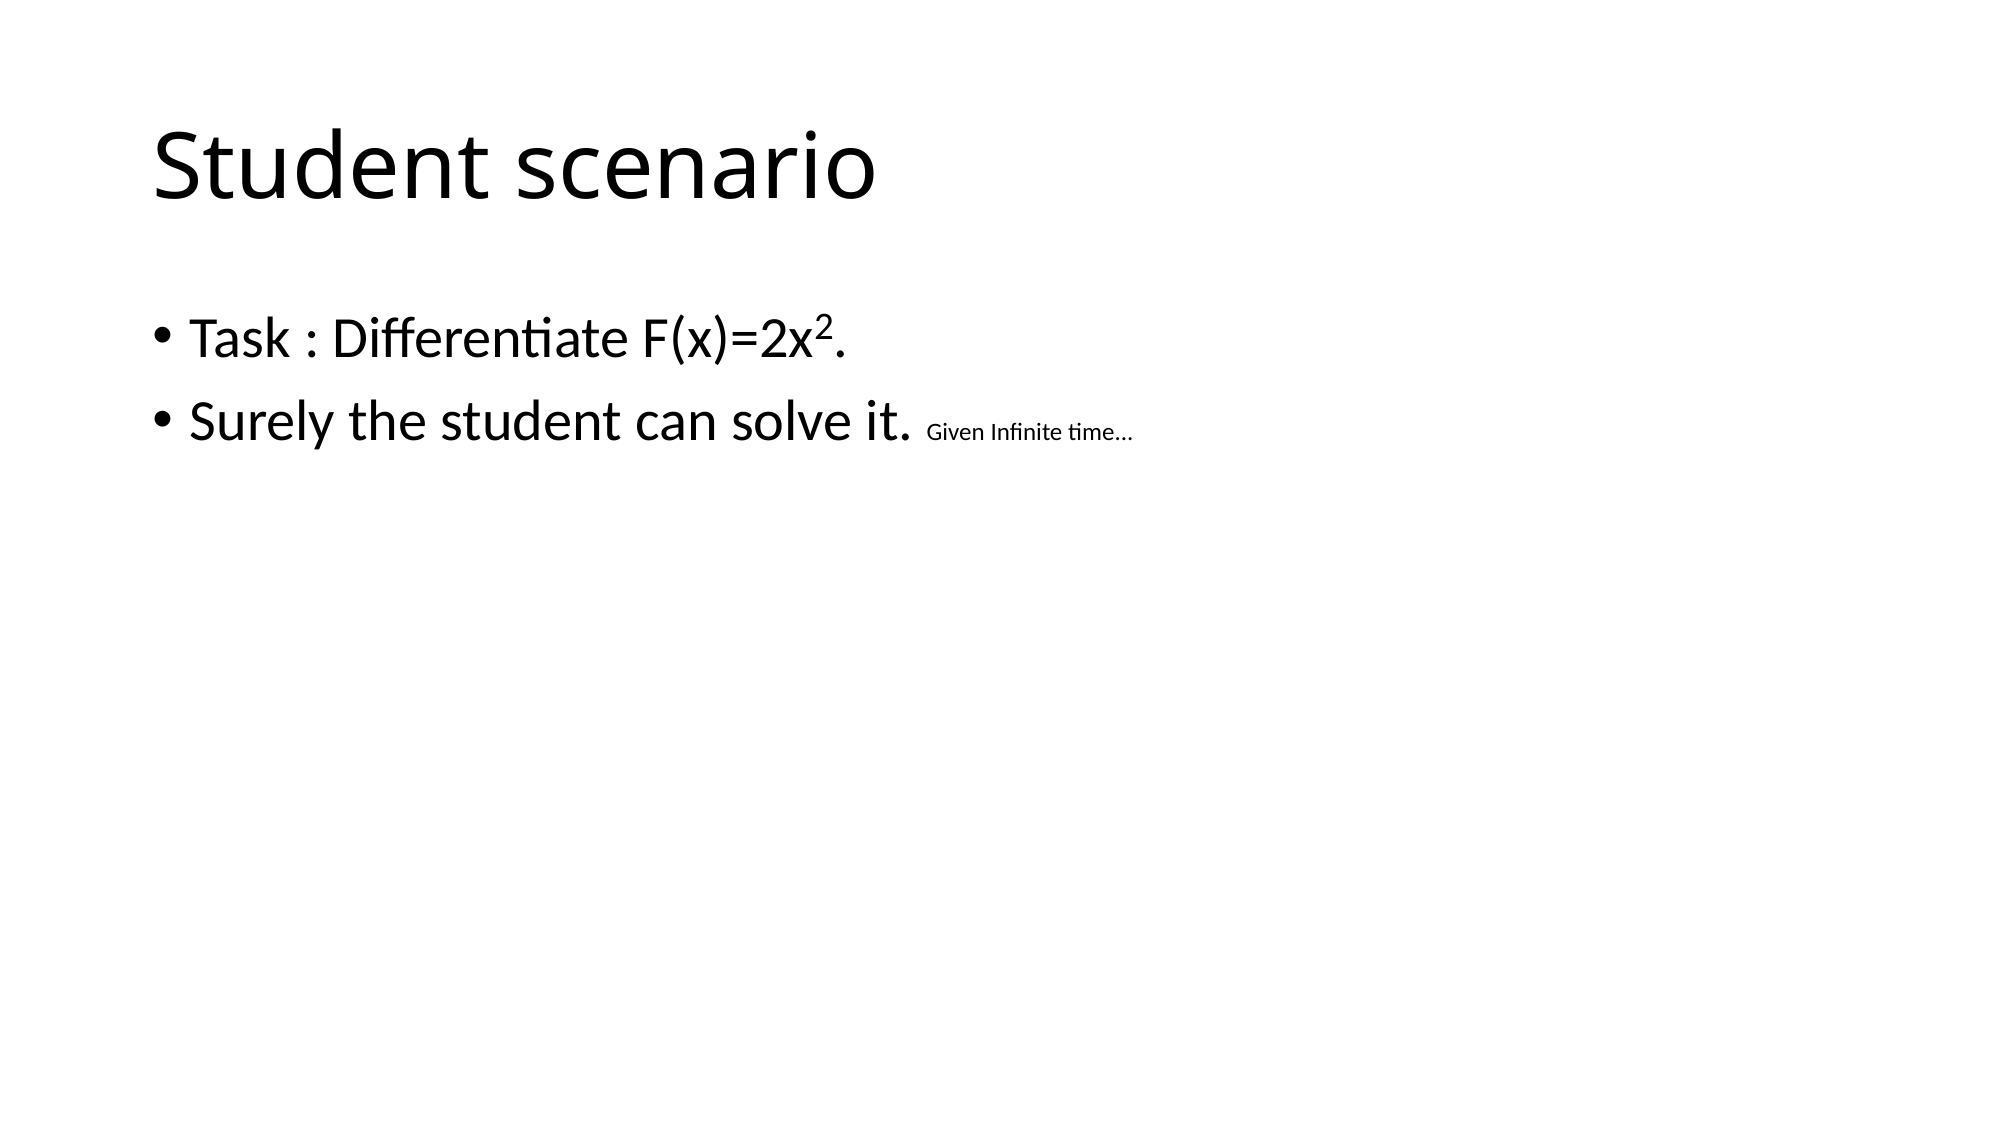

# Student scenario
Task : Differentiate F(x)=2x2.
Surely the student can solve it. Given Infinite time...